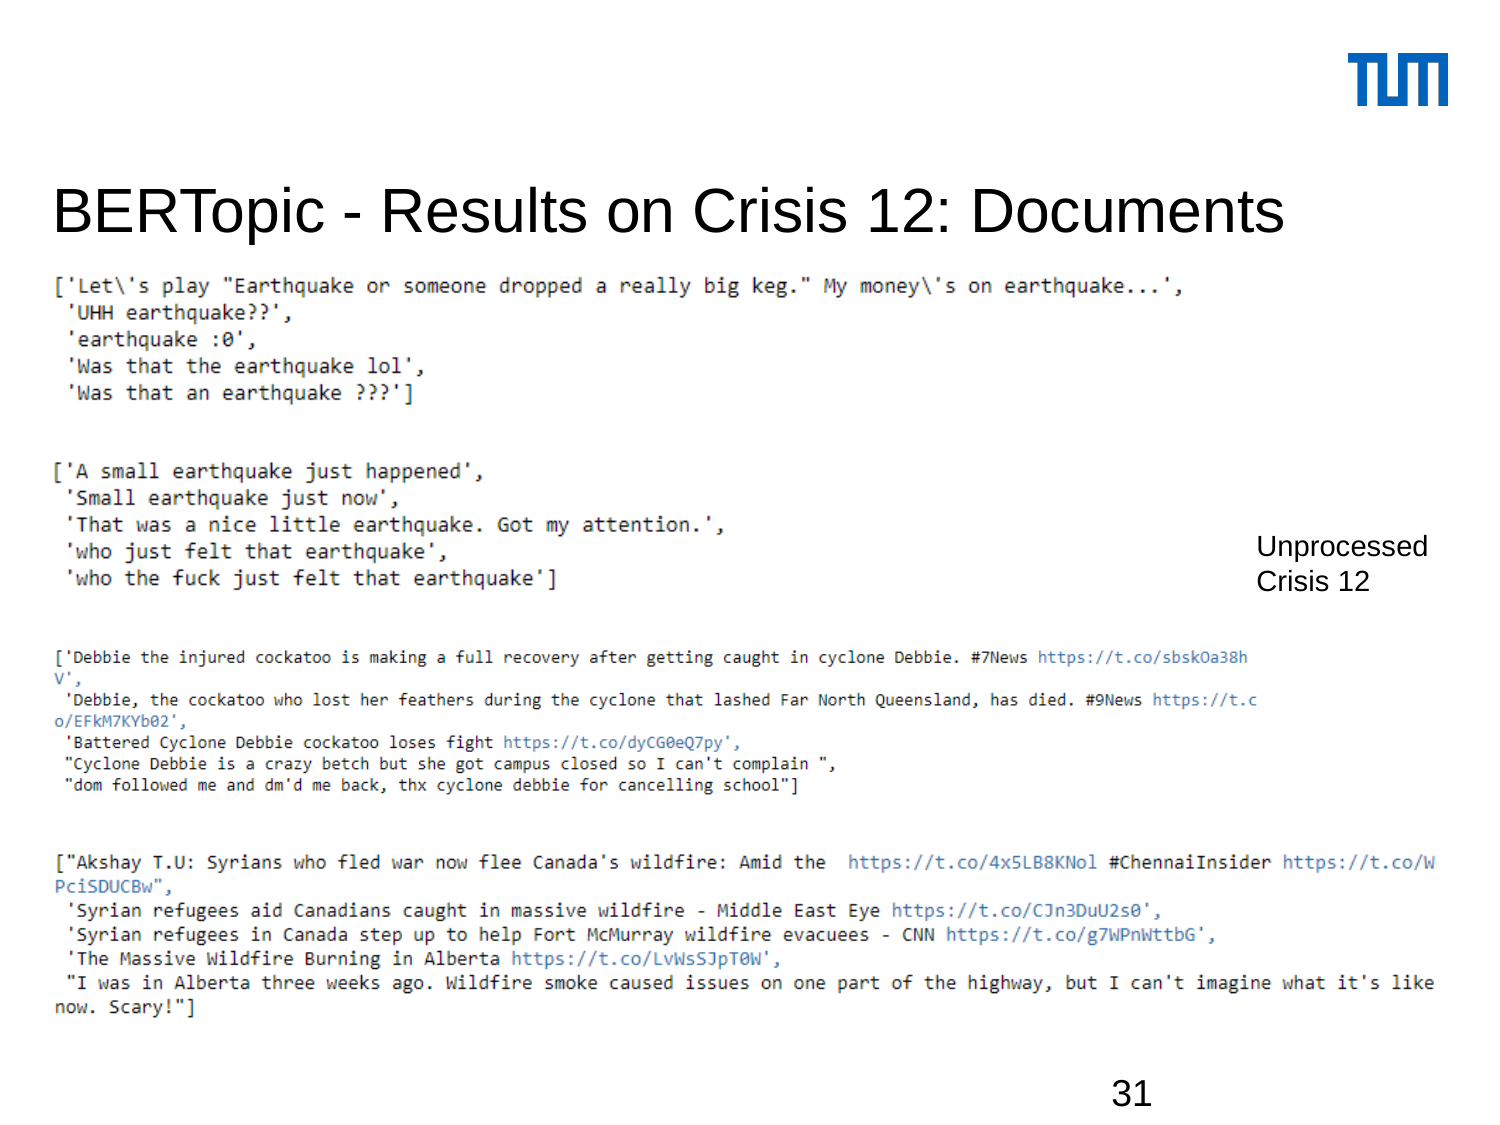

BERTopic - Results on Crisis 12: Documents
Unprocessed
Crisis 12